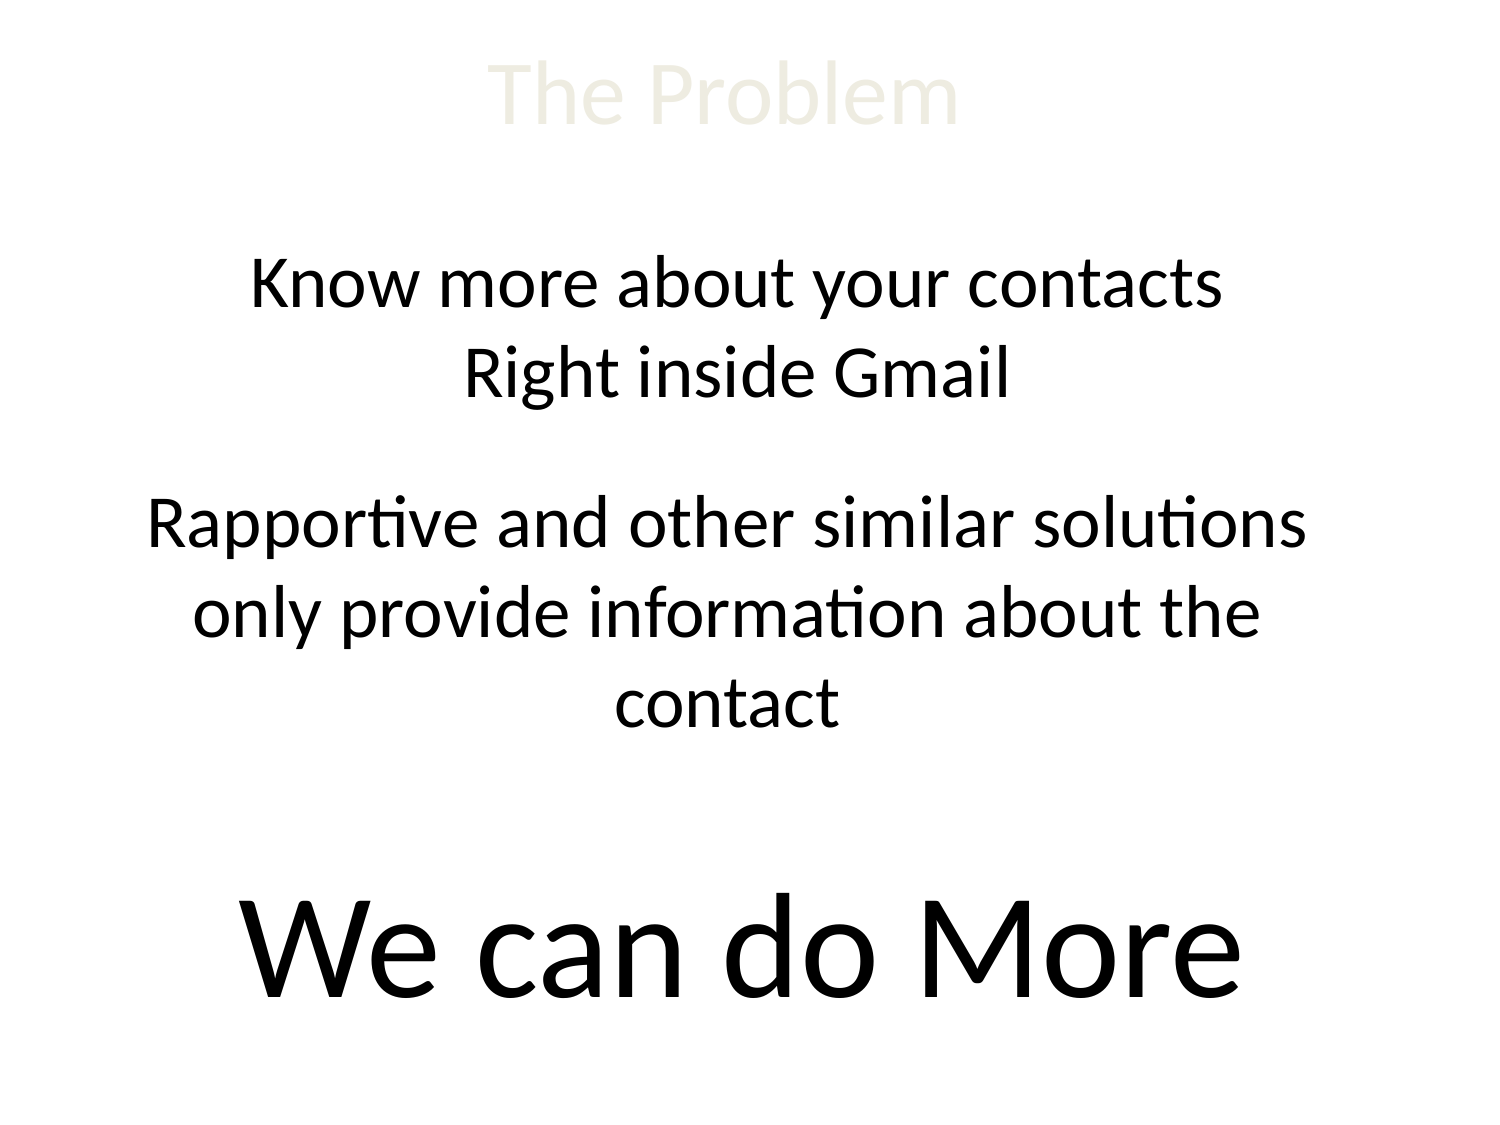

The Problem
Know more about your contacts
Right inside Gmail
Rapportive and other similar solutions only provide information about the contact
We can do More